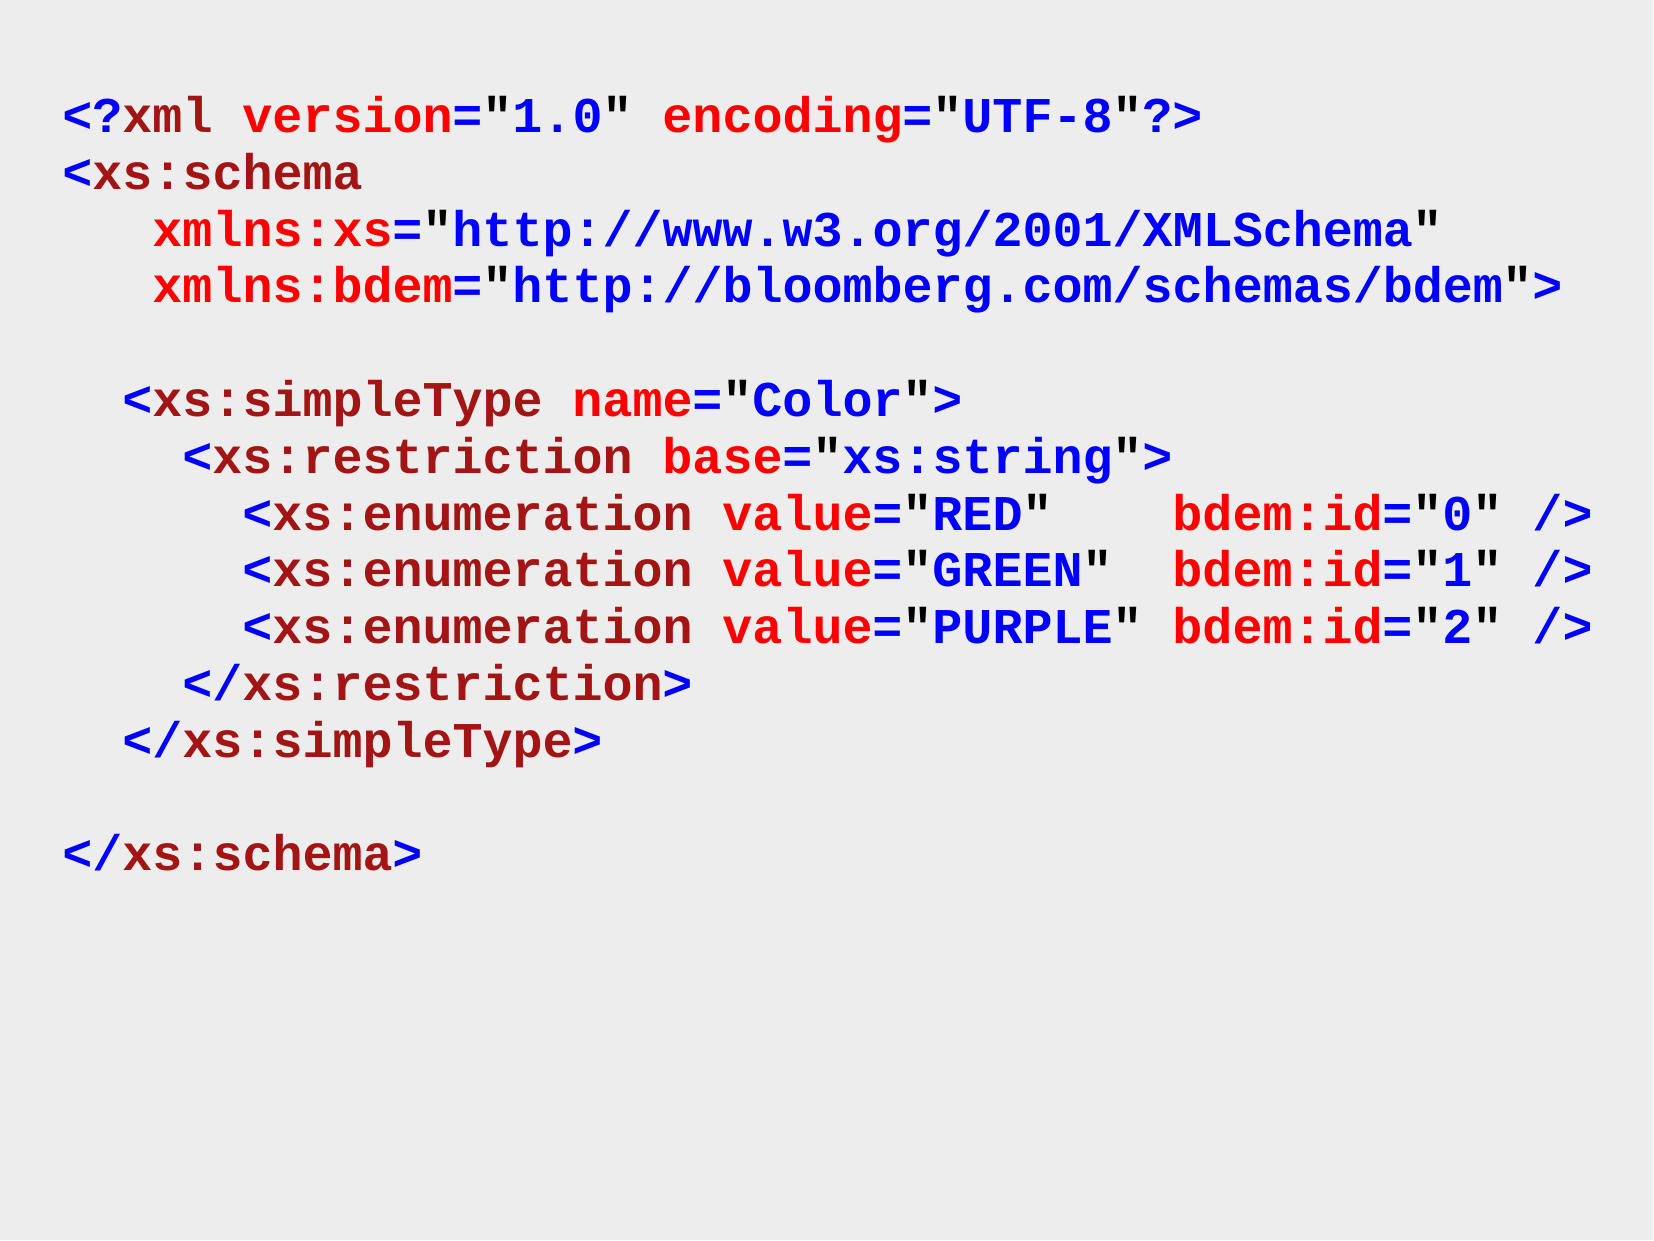

<?xml version="1.0" encoding="UTF-8"?>
<xs:schema
 xmlns:xs="http://www.w3.org/2001/XMLSchema"
 xmlns:bdem="http://bloomberg.com/schemas/bdem">
 <xs:simpleType name="Color">
 <xs:restriction base="xs:string">
 <xs:enumeration value="RED" bdem:id="0" />
 <xs:enumeration value="GREEN" bdem:id="1" />
 <xs:enumeration value="PURPLE" bdem:id="2" />
 </xs:restriction>
 </xs:simpleType>
</xs:schema>